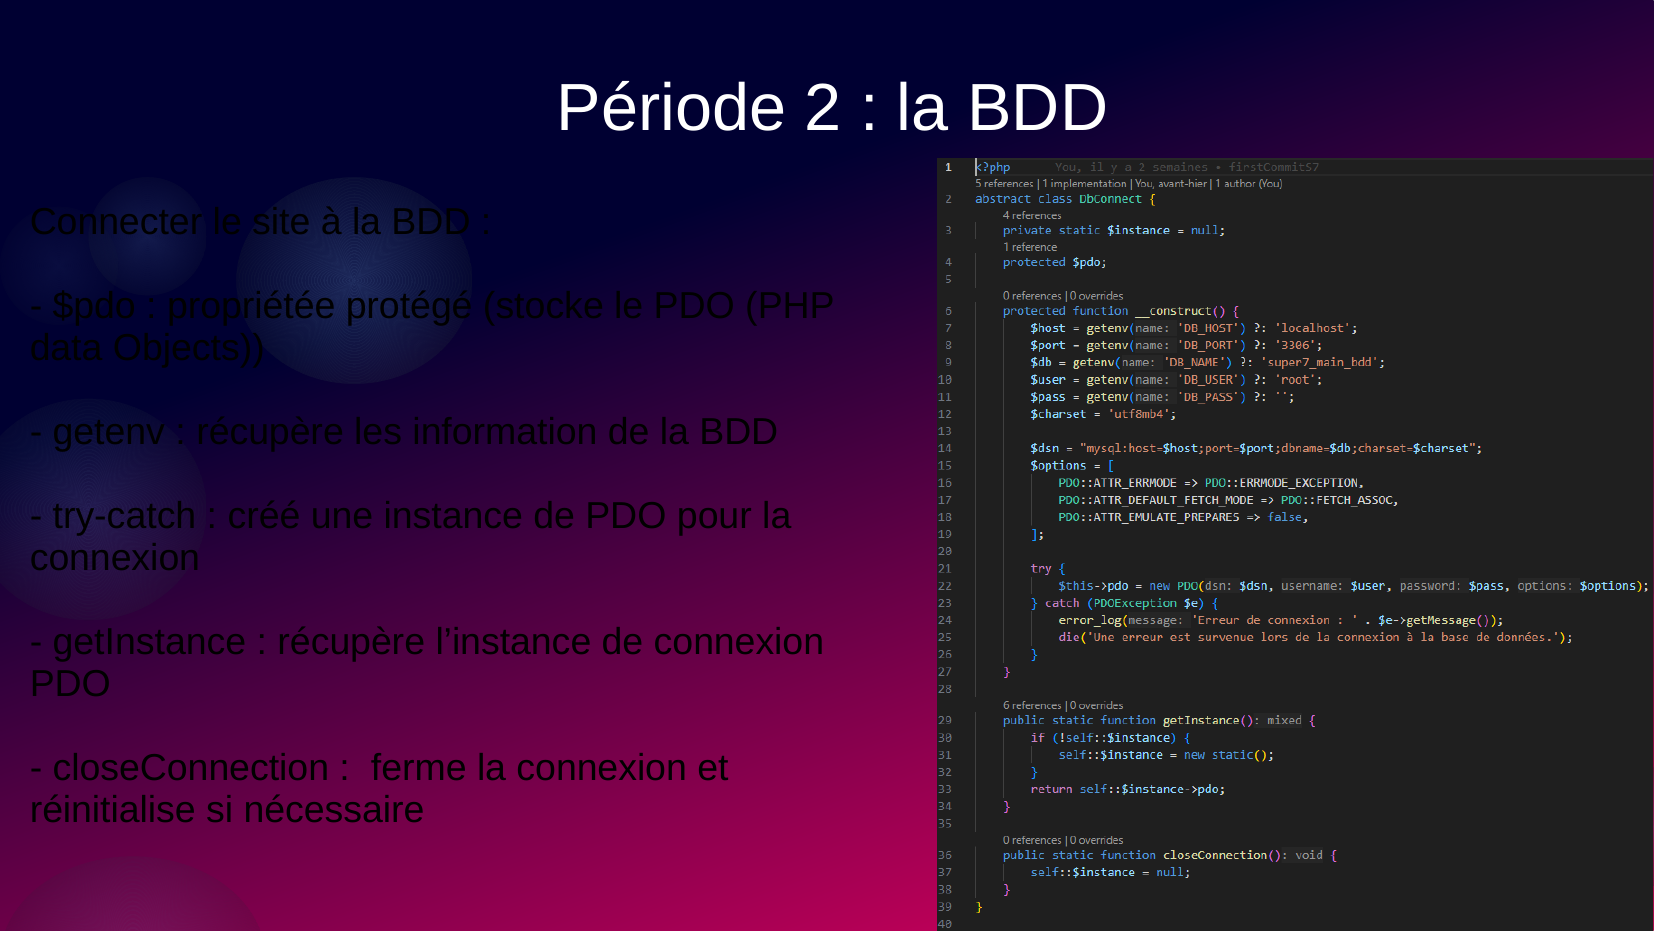

# Période 2 : la BDD
Connecter le site à la BDD :
- $pdo : propriétée protégé (stocke le PDO (PHP data Objects))
- getenv : récupère les information de la BDD
- try-catch : créé une instance de PDO pour la connexion
- getInstance : récupère l’instance de connexion PDO
- closeConnection : ferme la connexion et réinitialise si nécessaire